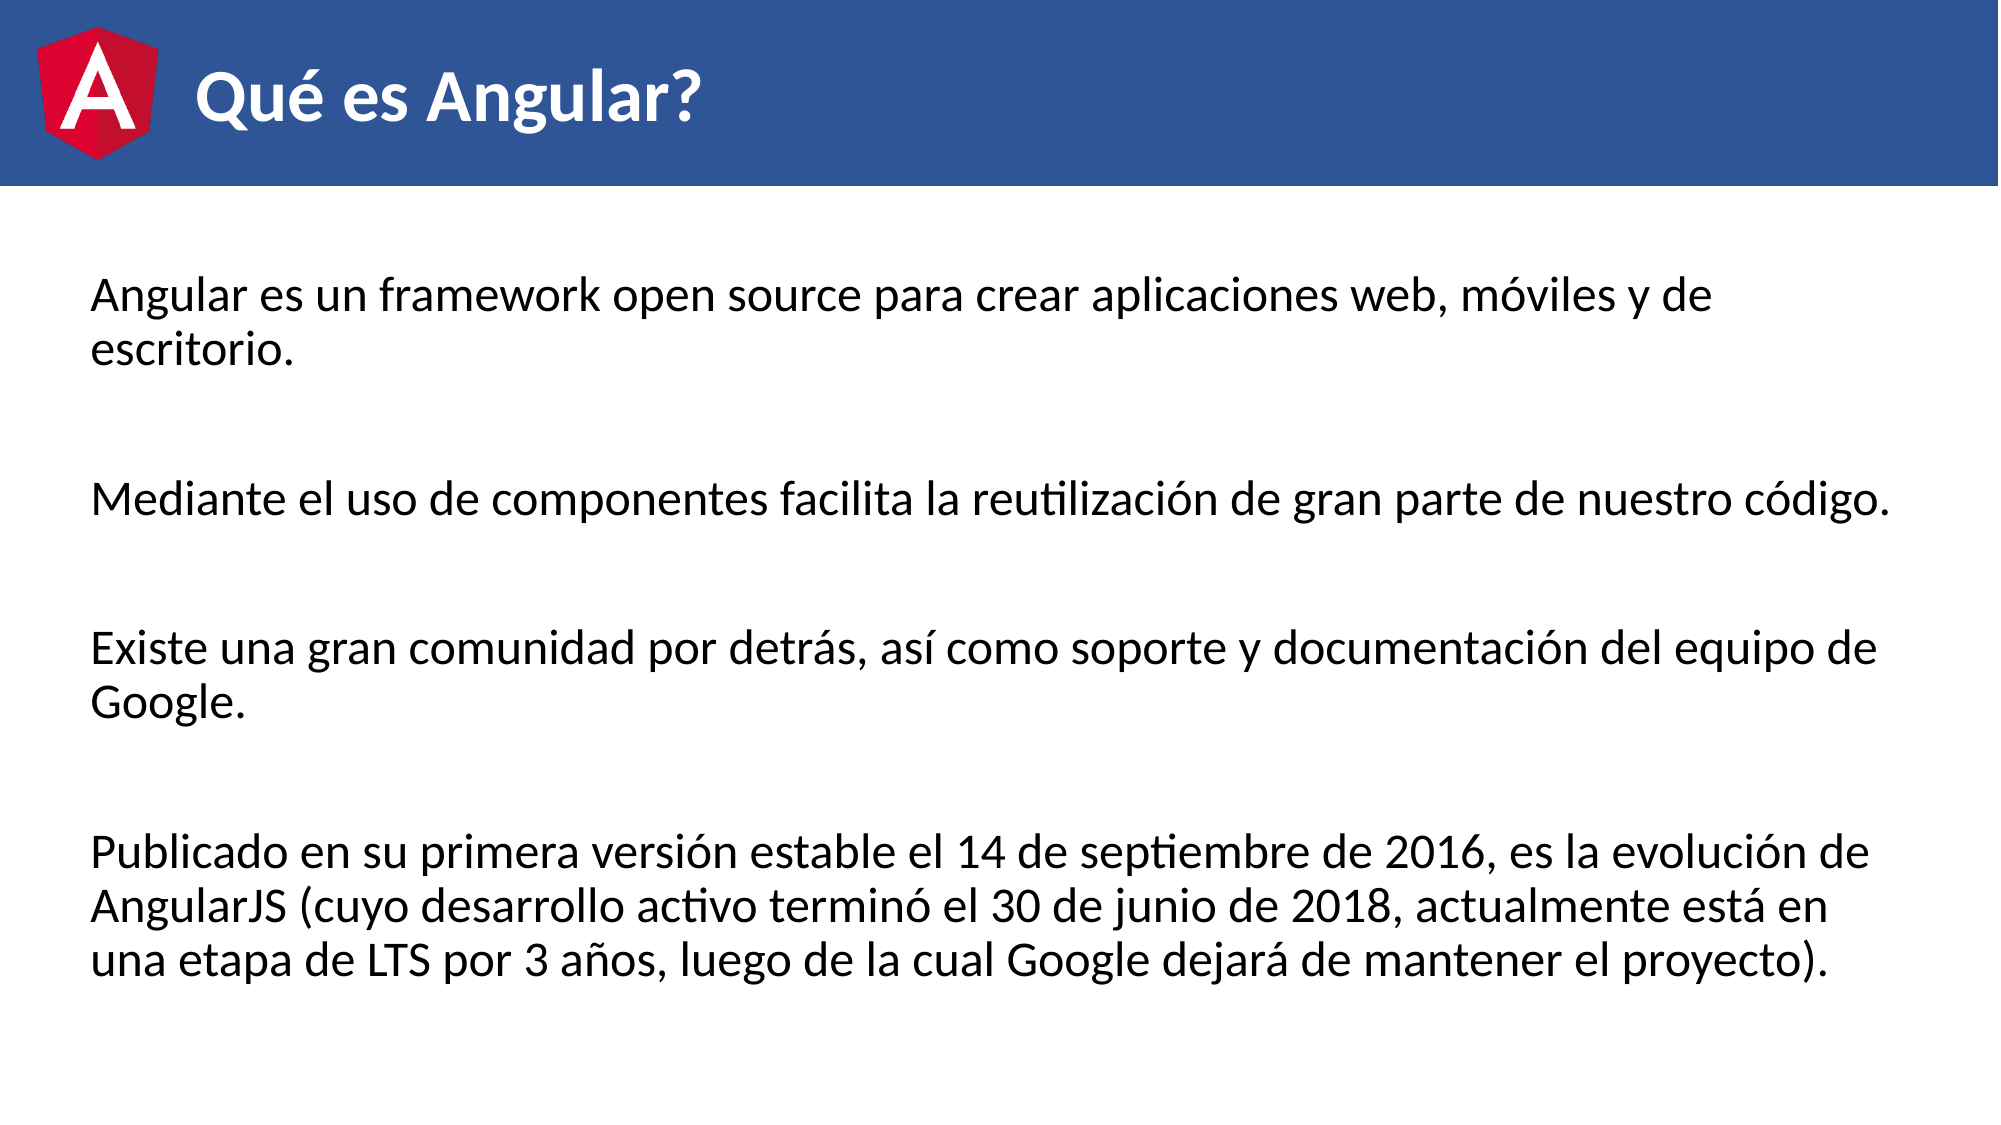

Qué es Angular?
# Angular es un framework open source para crear aplicaciones web, móviles y de escritorio.
Mediante el uso de componentes facilita la reutilización de gran parte de nuestro código.
Existe una gran comunidad por detrás, así como soporte y documentación del equipo de Google.
Publicado en su primera versión estable el 14 de septiembre de 2016, es la evolución de AngularJS (cuyo desarrollo activo terminó el 30 de junio de 2018, actualmente está en una etapa de LTS por 3 años, luego de la cual Google dejará de mantener el proyecto).